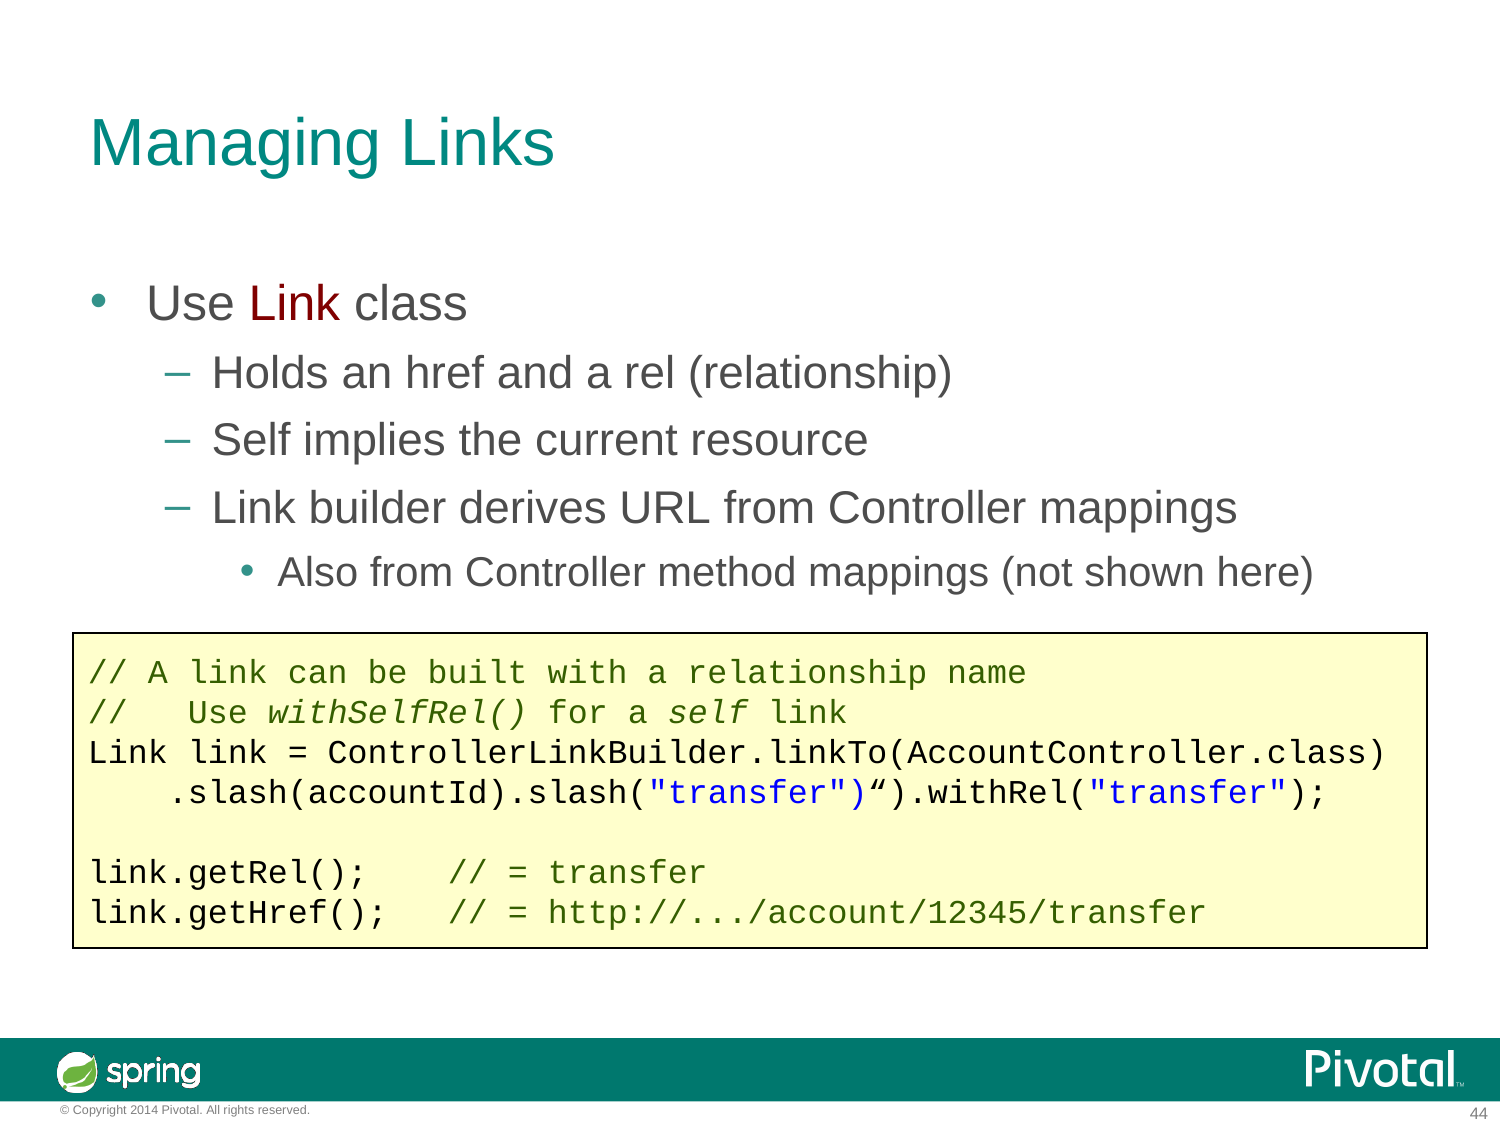

# Managing Links
Use Link class
Holds an href and a rel (relationship)
Self implies the current resource
Link builder derives URL from Controller mappings
Also from Controller method mappings (not shown here)
// A link can be built with a relationship name
// Use withSelfRel() for a self link
Link link = ControllerLinkBuilder.linkTo(AccountController.class)
 .slash(accountId).slash("transfer")“).withRel("transfer");
link.getRel(); // = transfer
link.getHref(); // = http://.../account/12345/transfer